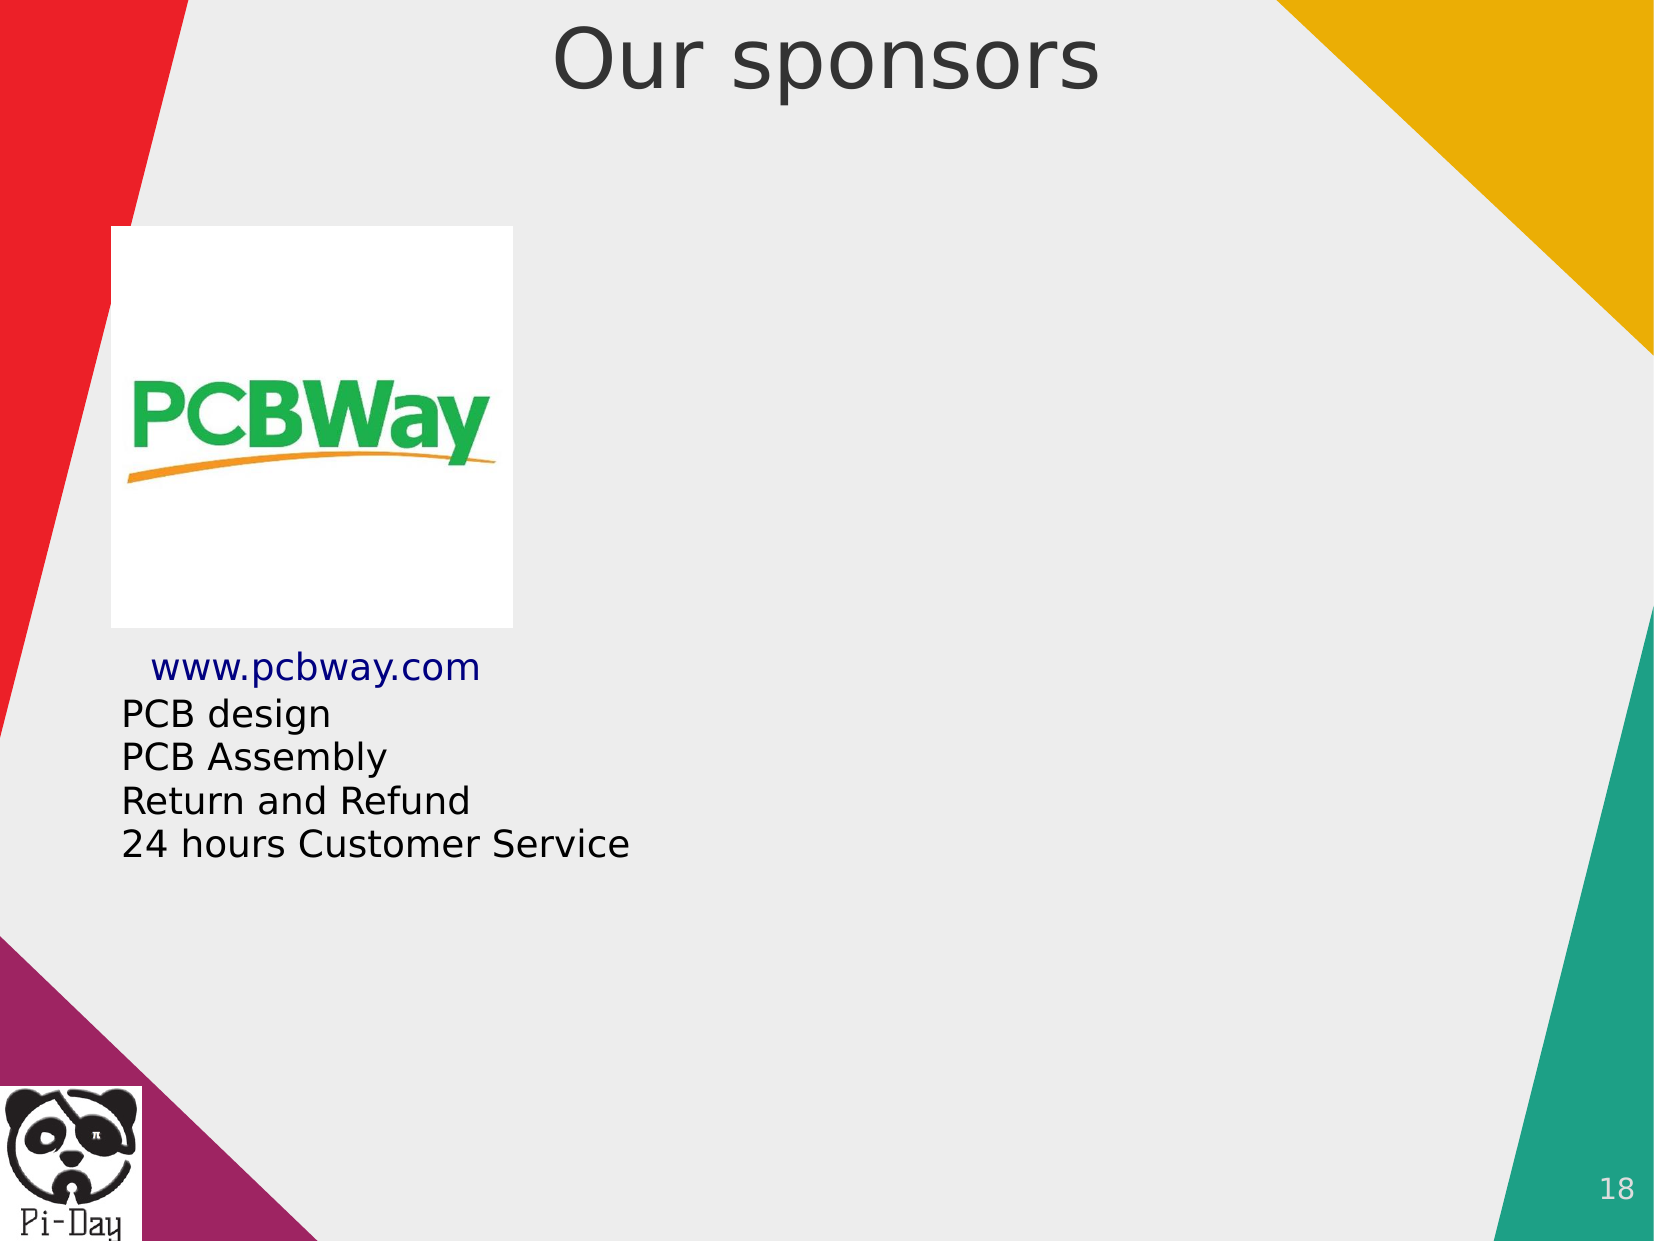

# Our sponsors
www.pcbway.com
PCB design
PCB Assembly
Return and Refund
24 hours Customer Service
18